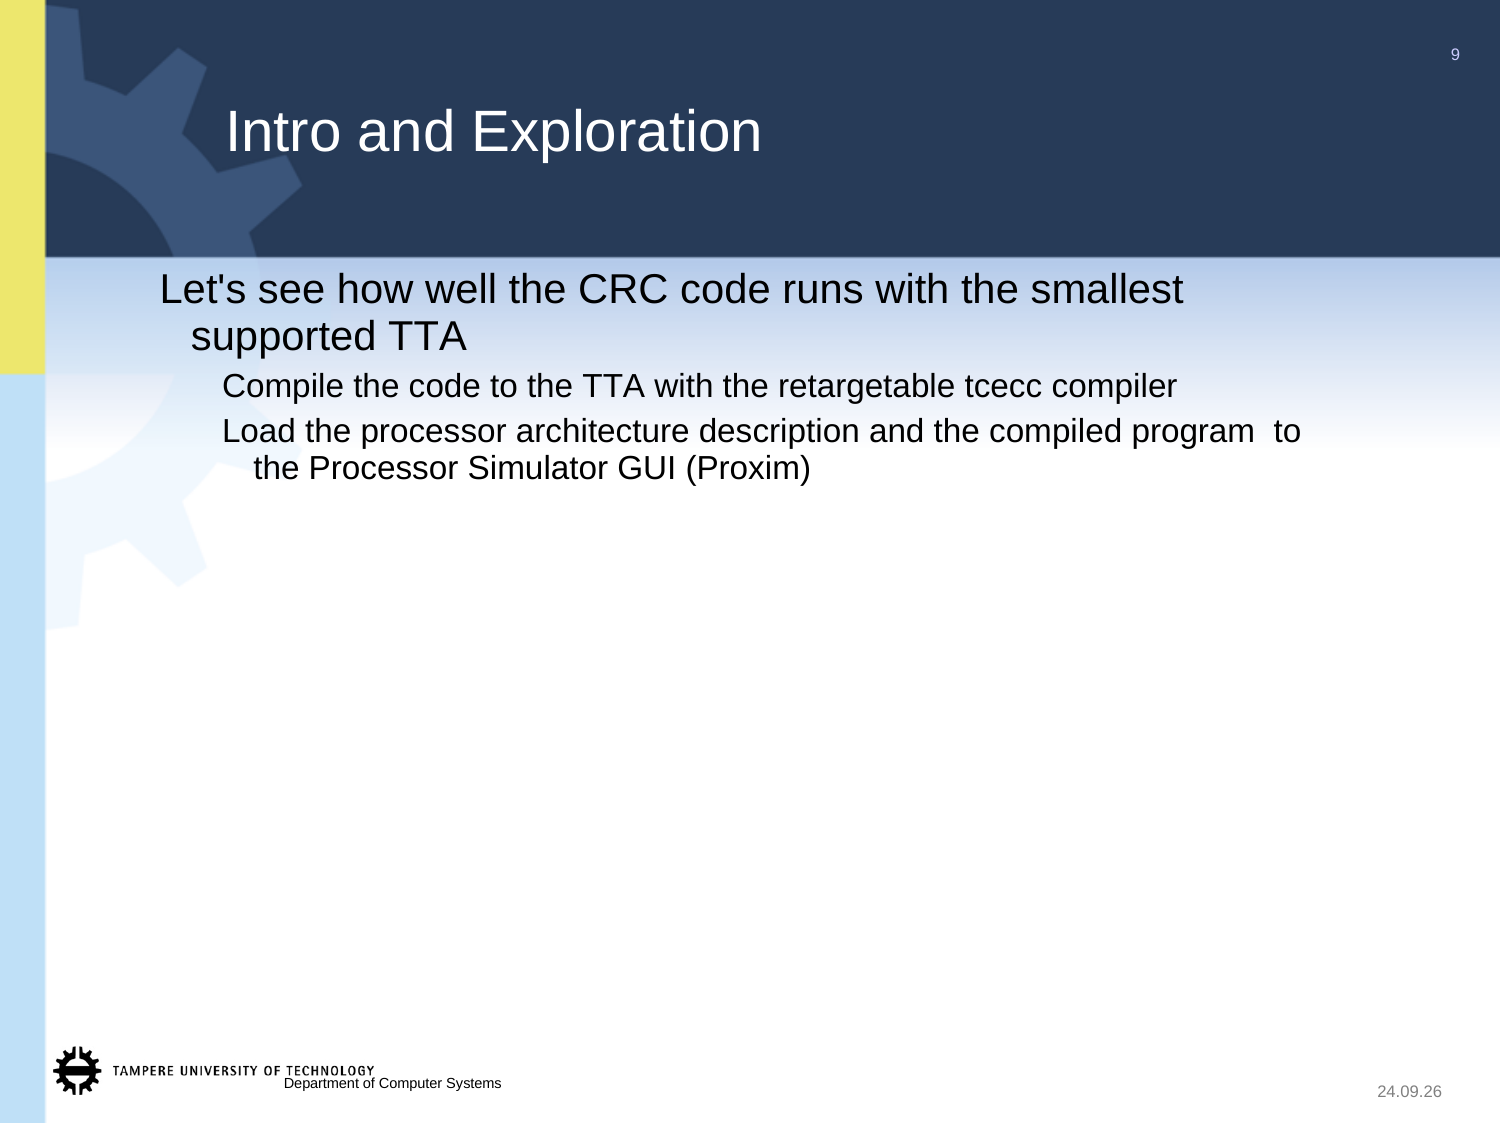

# Intro and Exploration
9
Let's see how well the CRC code runs with the smallest supported TTA
Compile the code to the TTA with the retargetable tcecc compiler
Load the processor architecture description and the compiled program to the Processor Simulator GUI (Proxim)